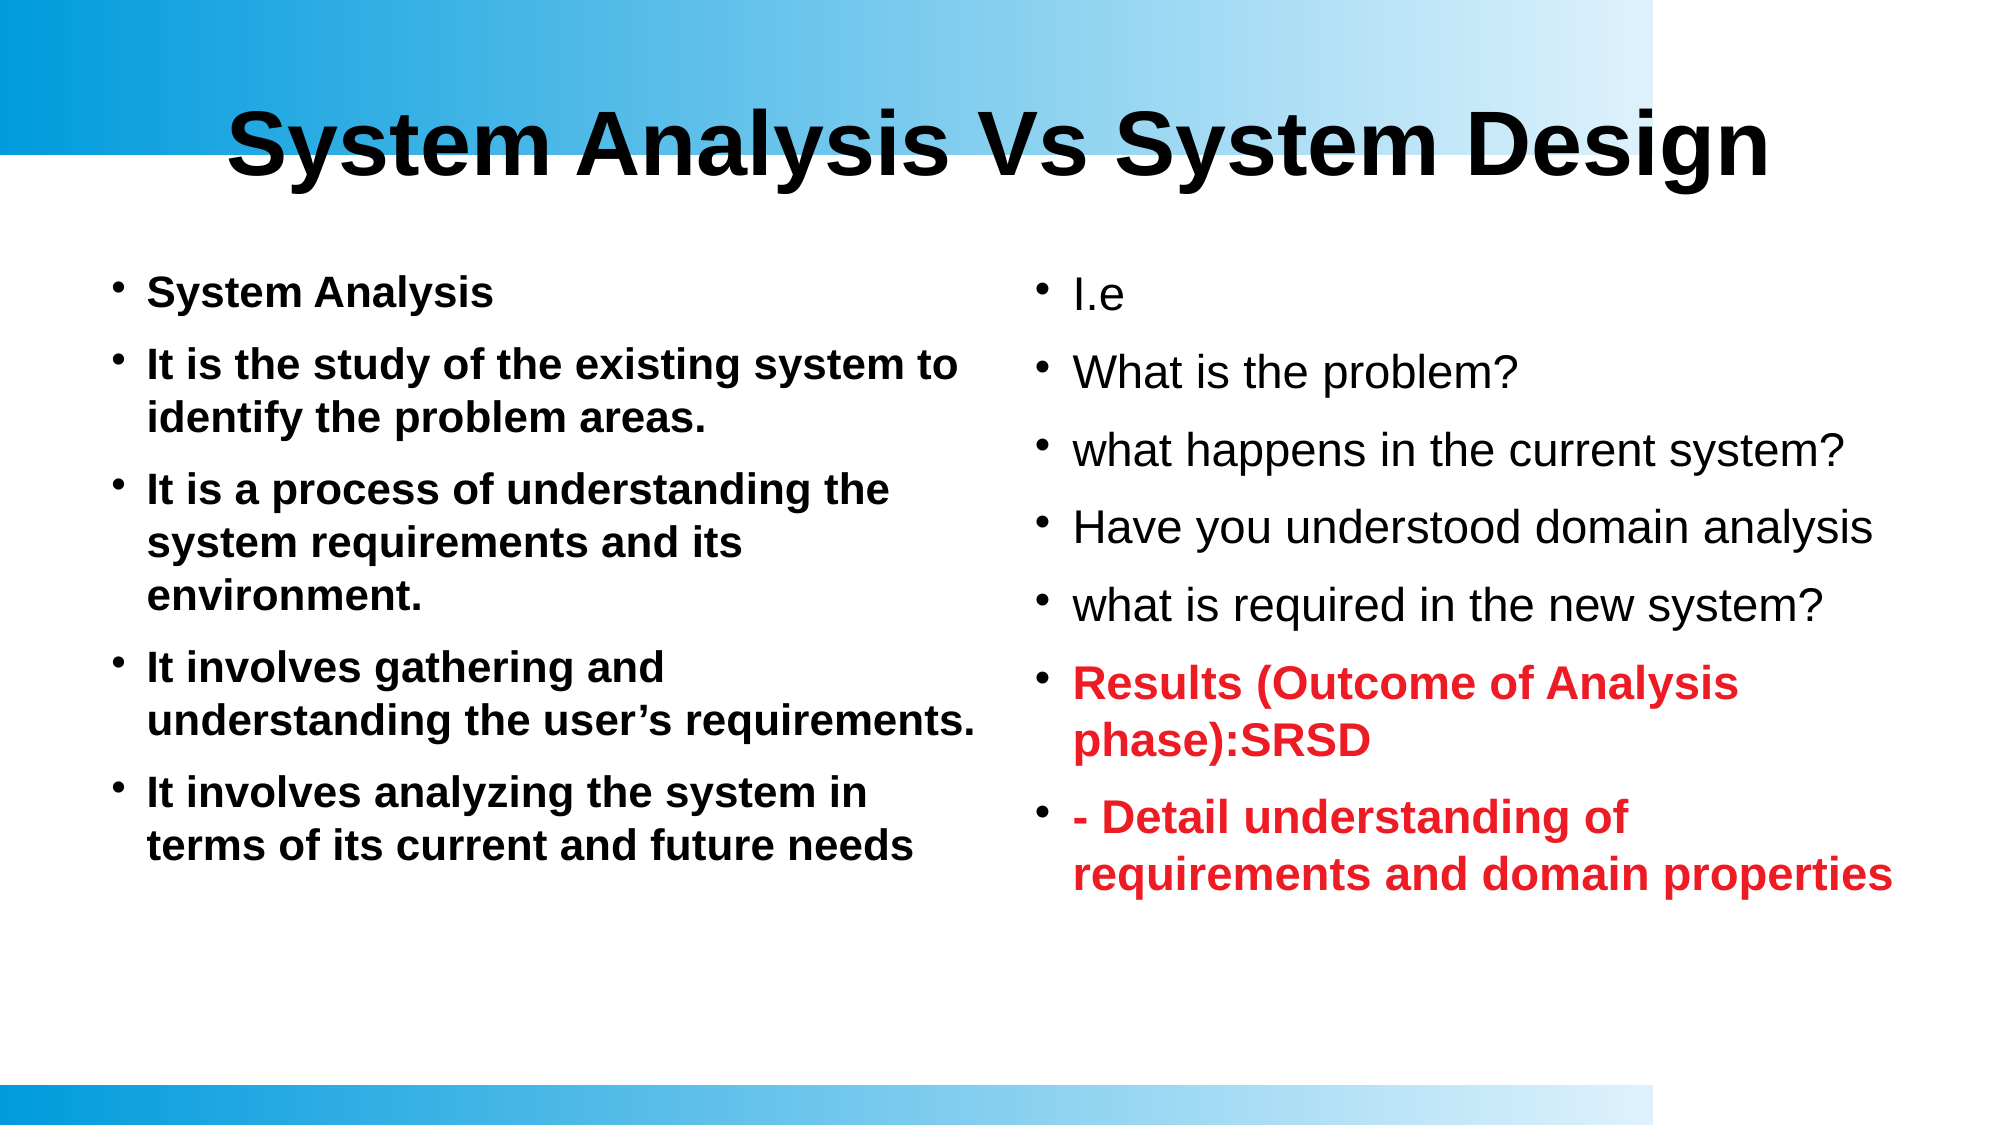

# System Analysis Vs System Design
System Analysis
It is the study of the existing system to identify the problem areas.
It is a process of understanding the system requirements and its environment.
It involves gathering and understanding the user’s requirements.
It involves analyzing the system in terms of its current and future needs
I.e
What is the problem?
what happens in the current system?
Have you understood domain analysis
what is required in the new system?
Results (Outcome of Analysis phase):SRSD
- Detail understanding of requirements and domain properties